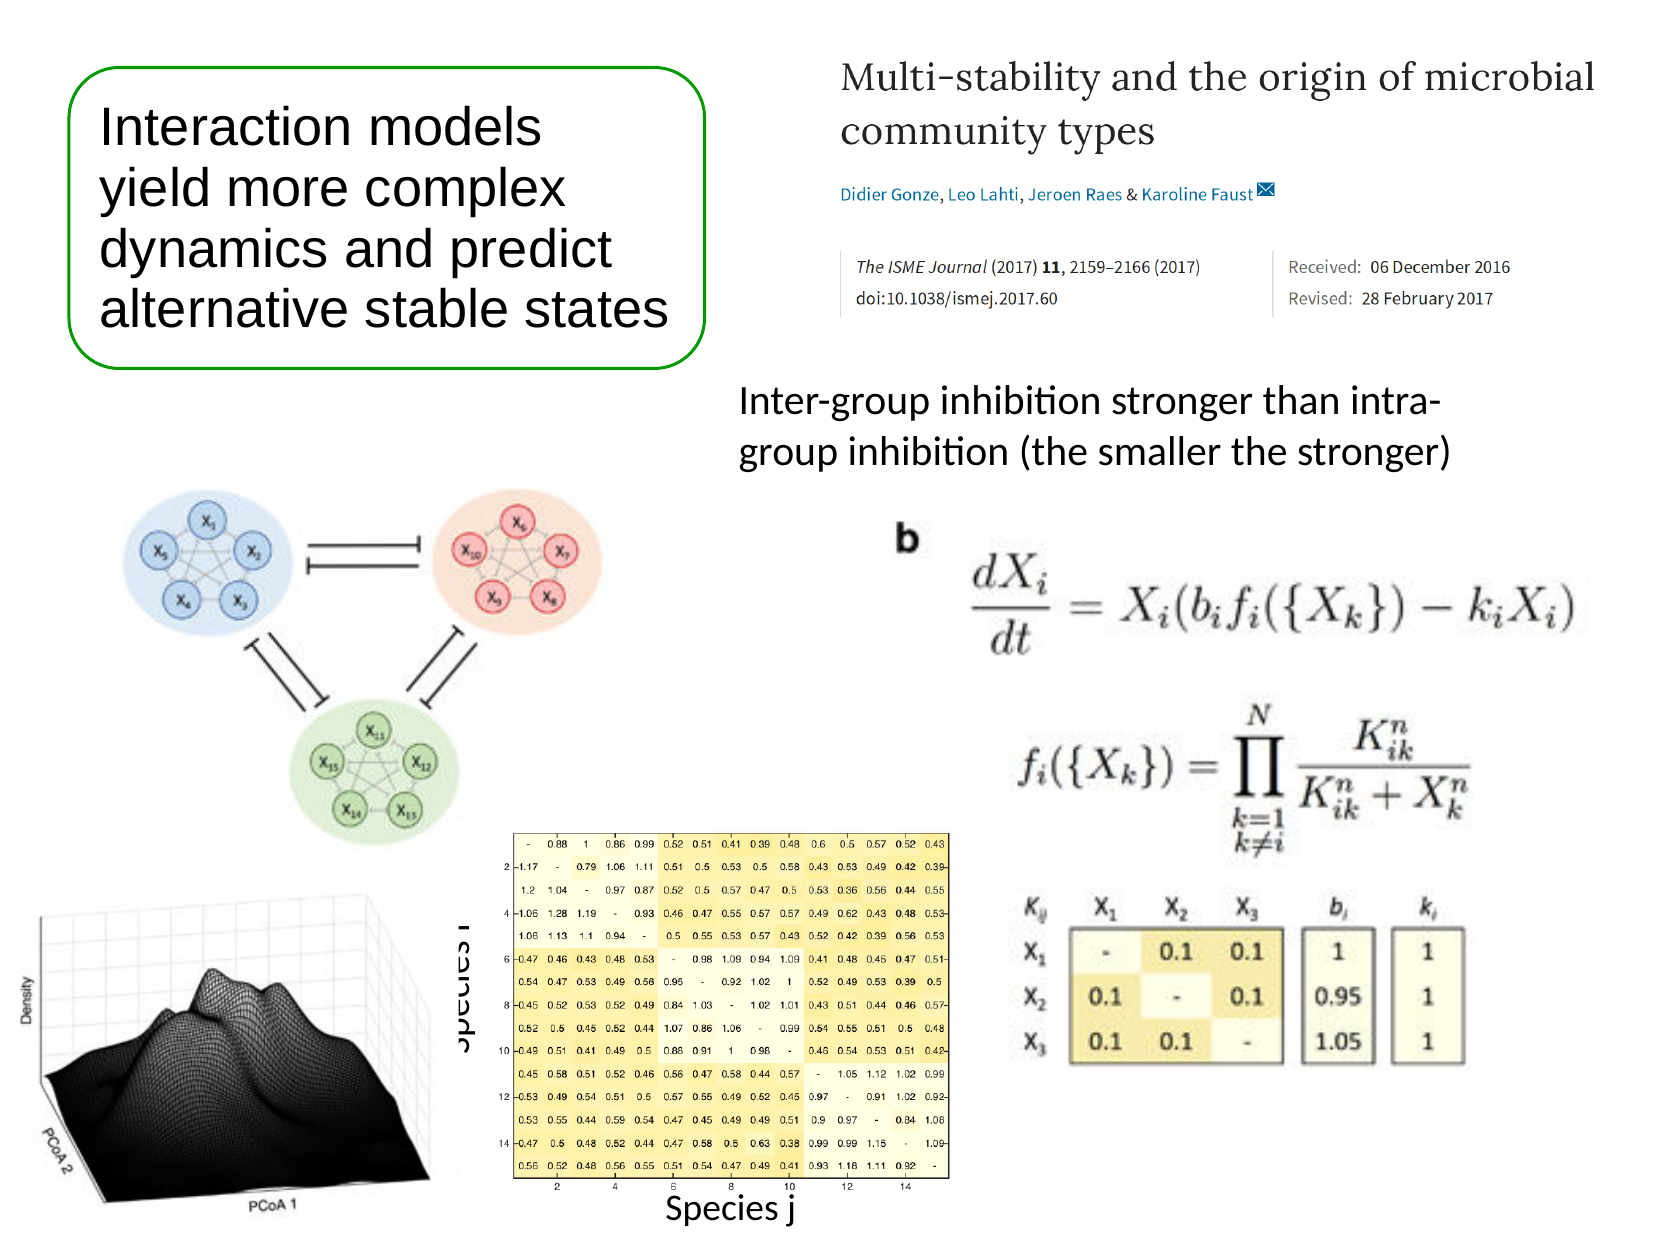

Interaction models
yield more complex
dynamics and predict
alternative stable states
Inter-group inhibition stronger than intra-group inhibition (the smaller the stronger)
Species i
Species j